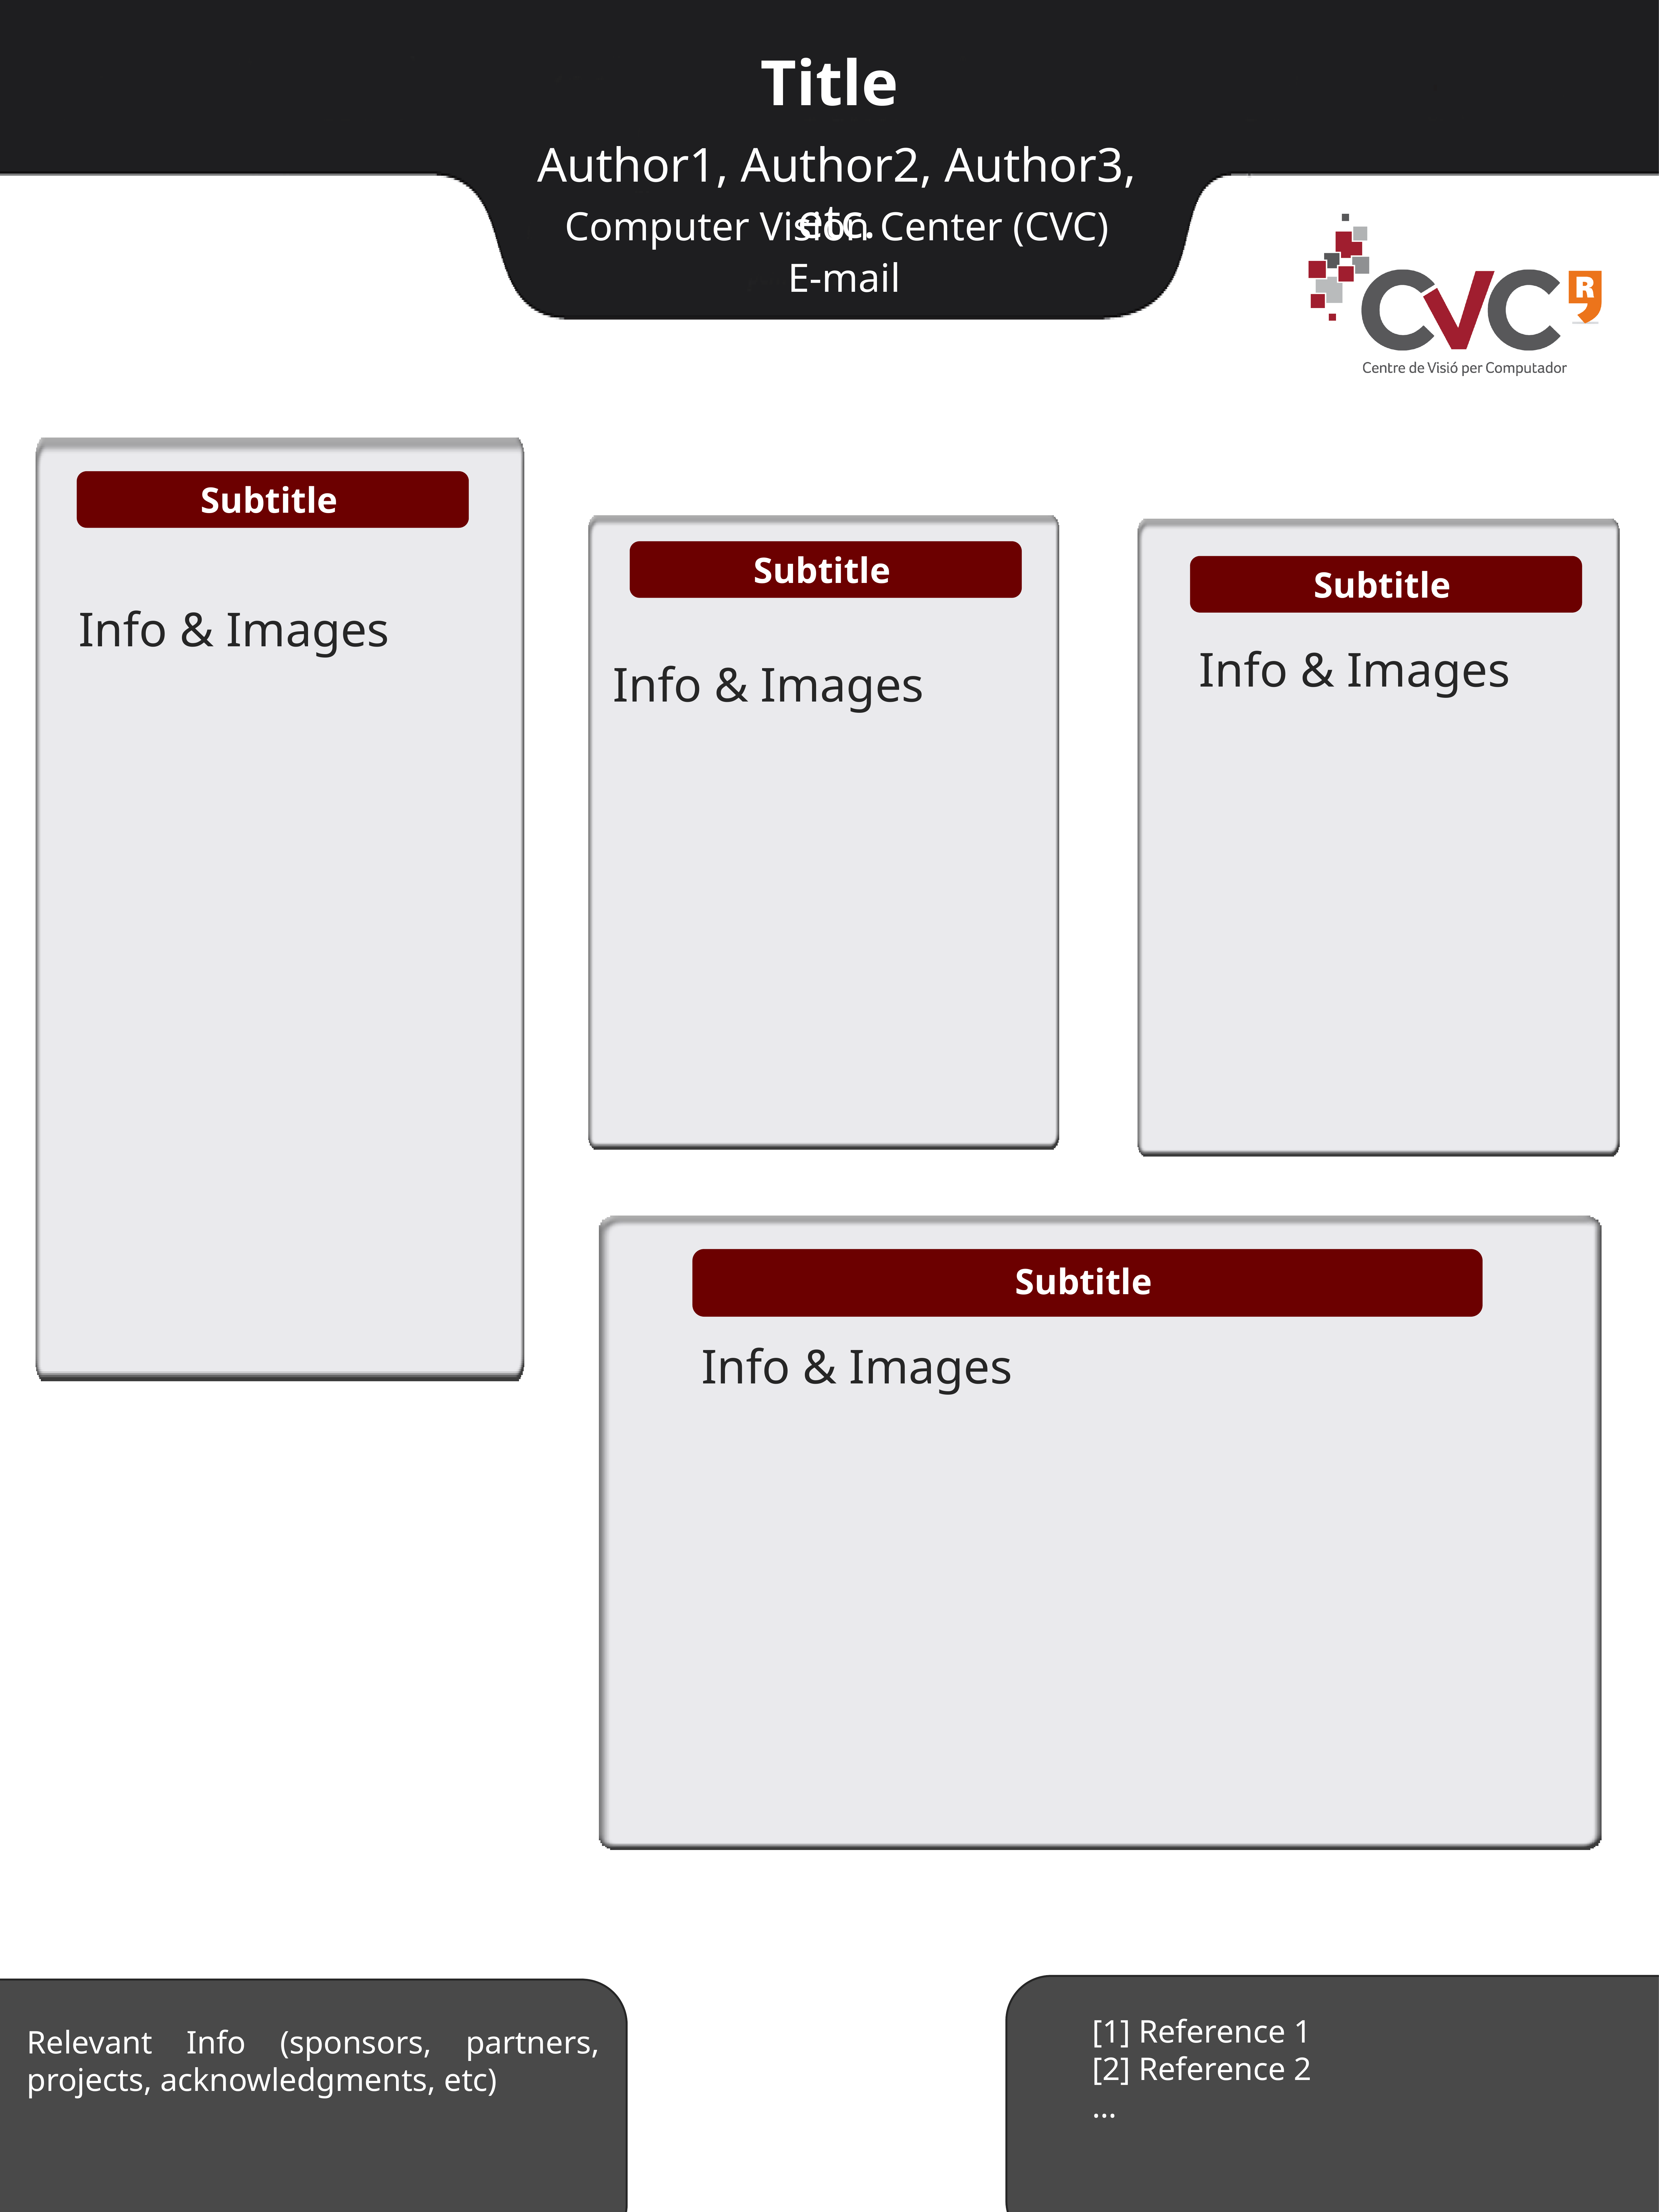

Title
Author1, Author2, Author3, etc.
Computer Vision Center (CVC)
E-mail
Subtitle
Subtitle
Subtitle
Info & Images
Info & Images
Info & Images
Subtitle
Info & Images
[1] Reference 1
[2] Reference 2
…
Relevant Info (sponsors, partners, projects, acknowledgments, etc)